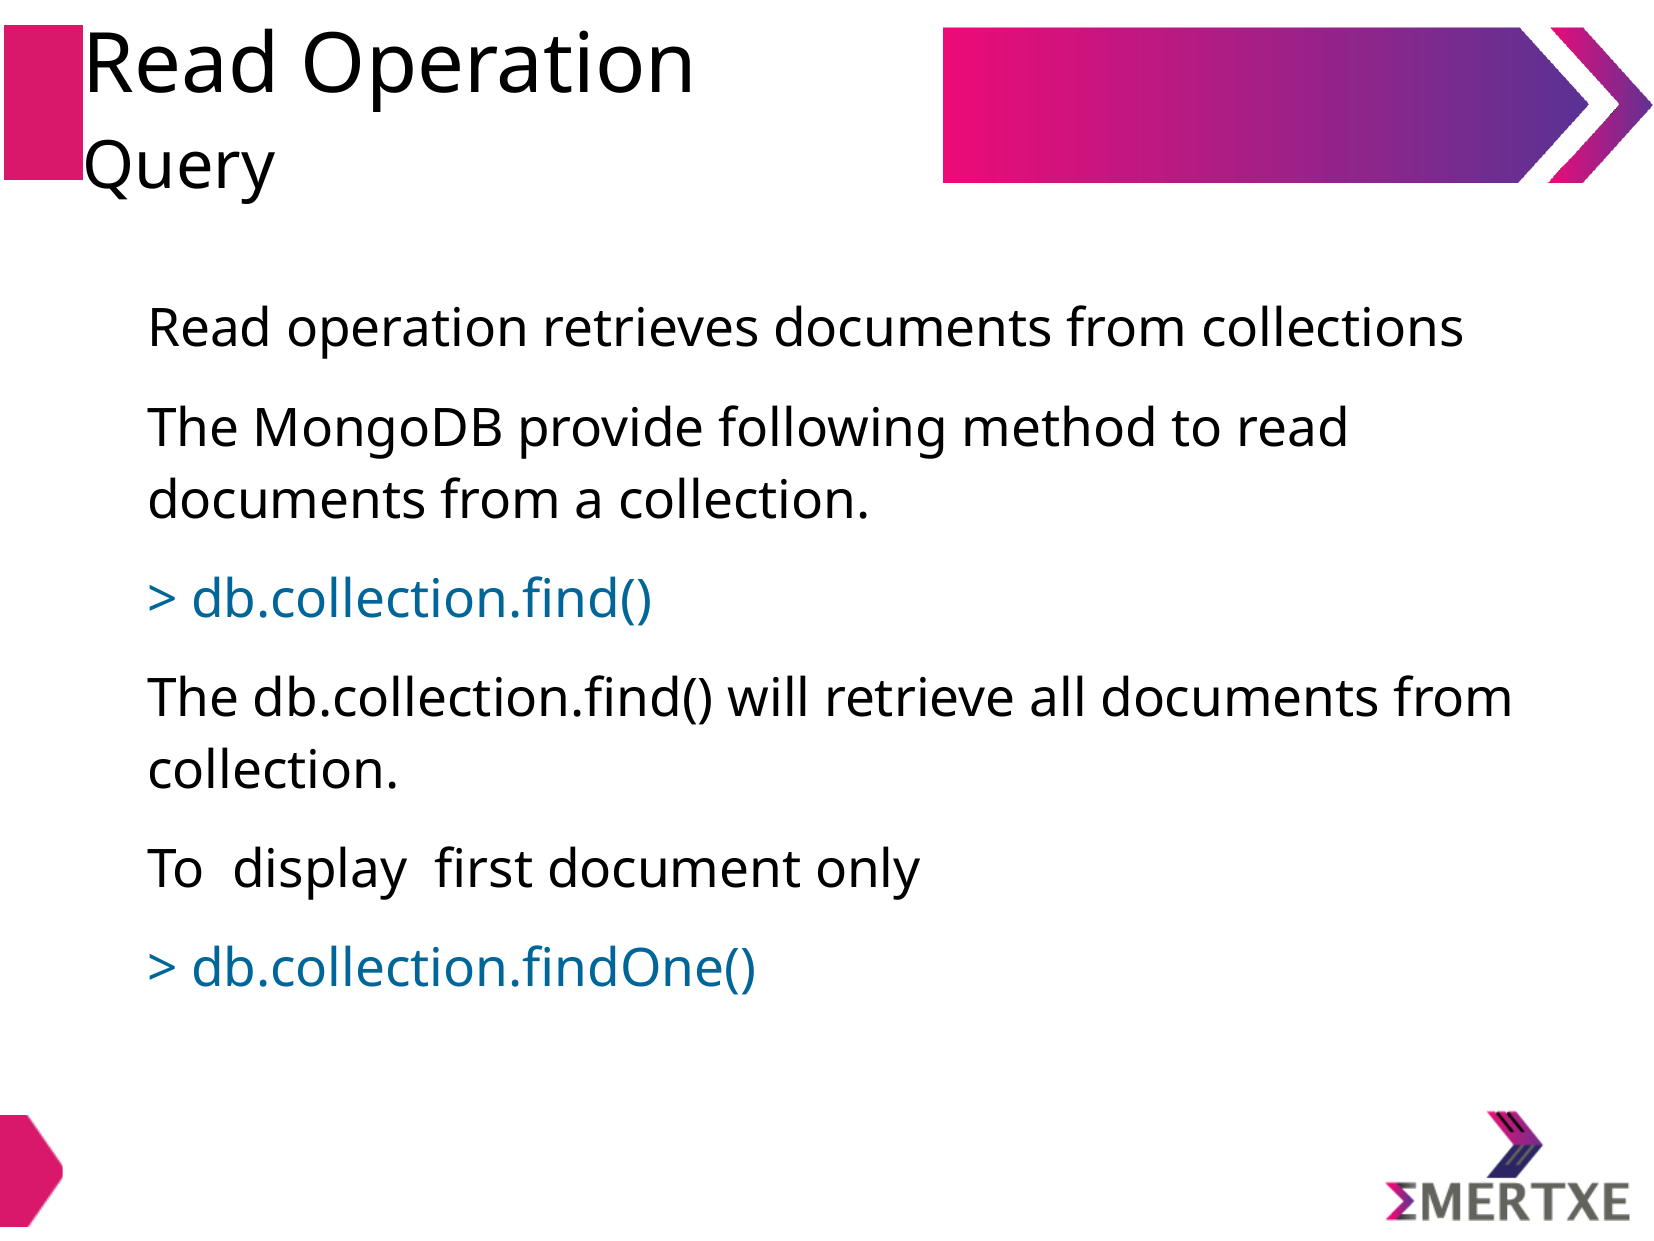

# Read Operation Query
Read operation retrieves documents from collections
The MongoDB provide following method to read documents from a collection.
> db.collection.find()
The db.collection.find() will retrieve all documents from collection.
To display first document only
> db.collection.findOne()